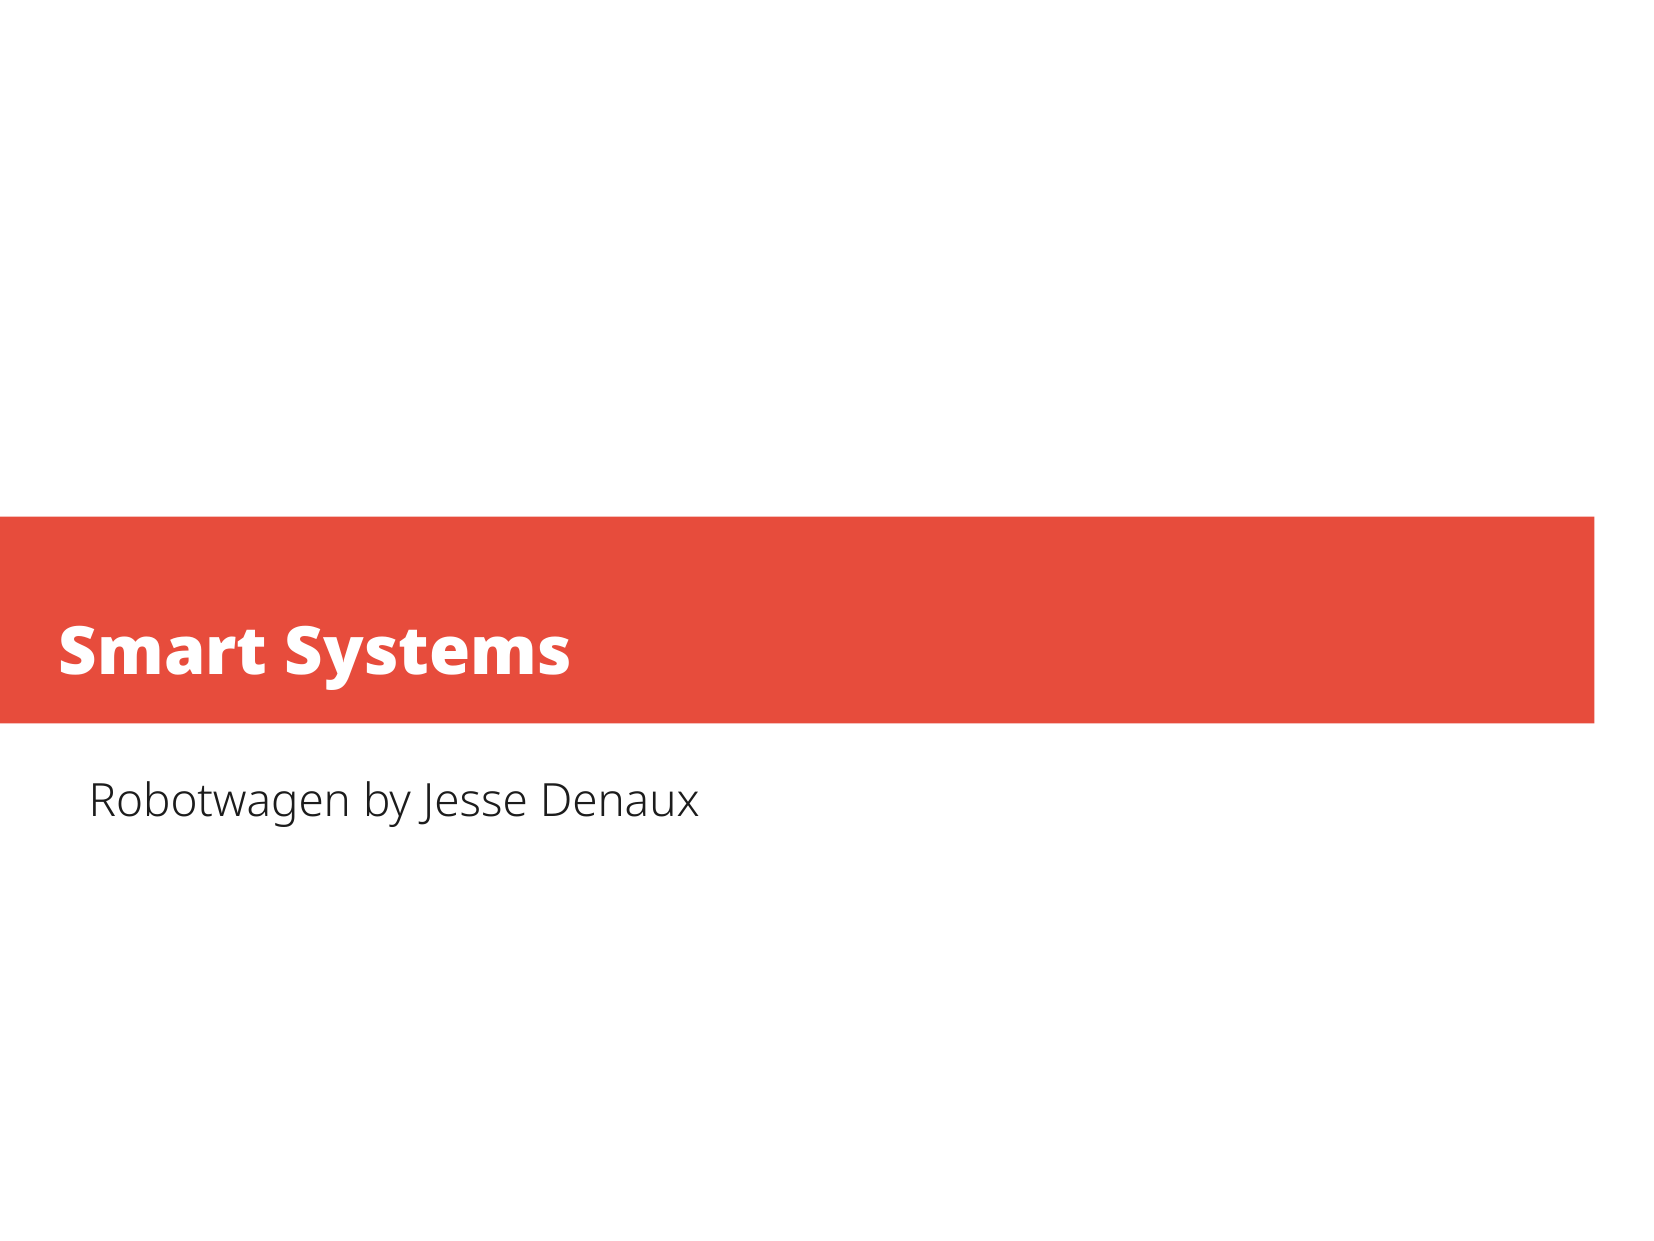

# Smart Systems
Robotwagen by Jesse Denaux